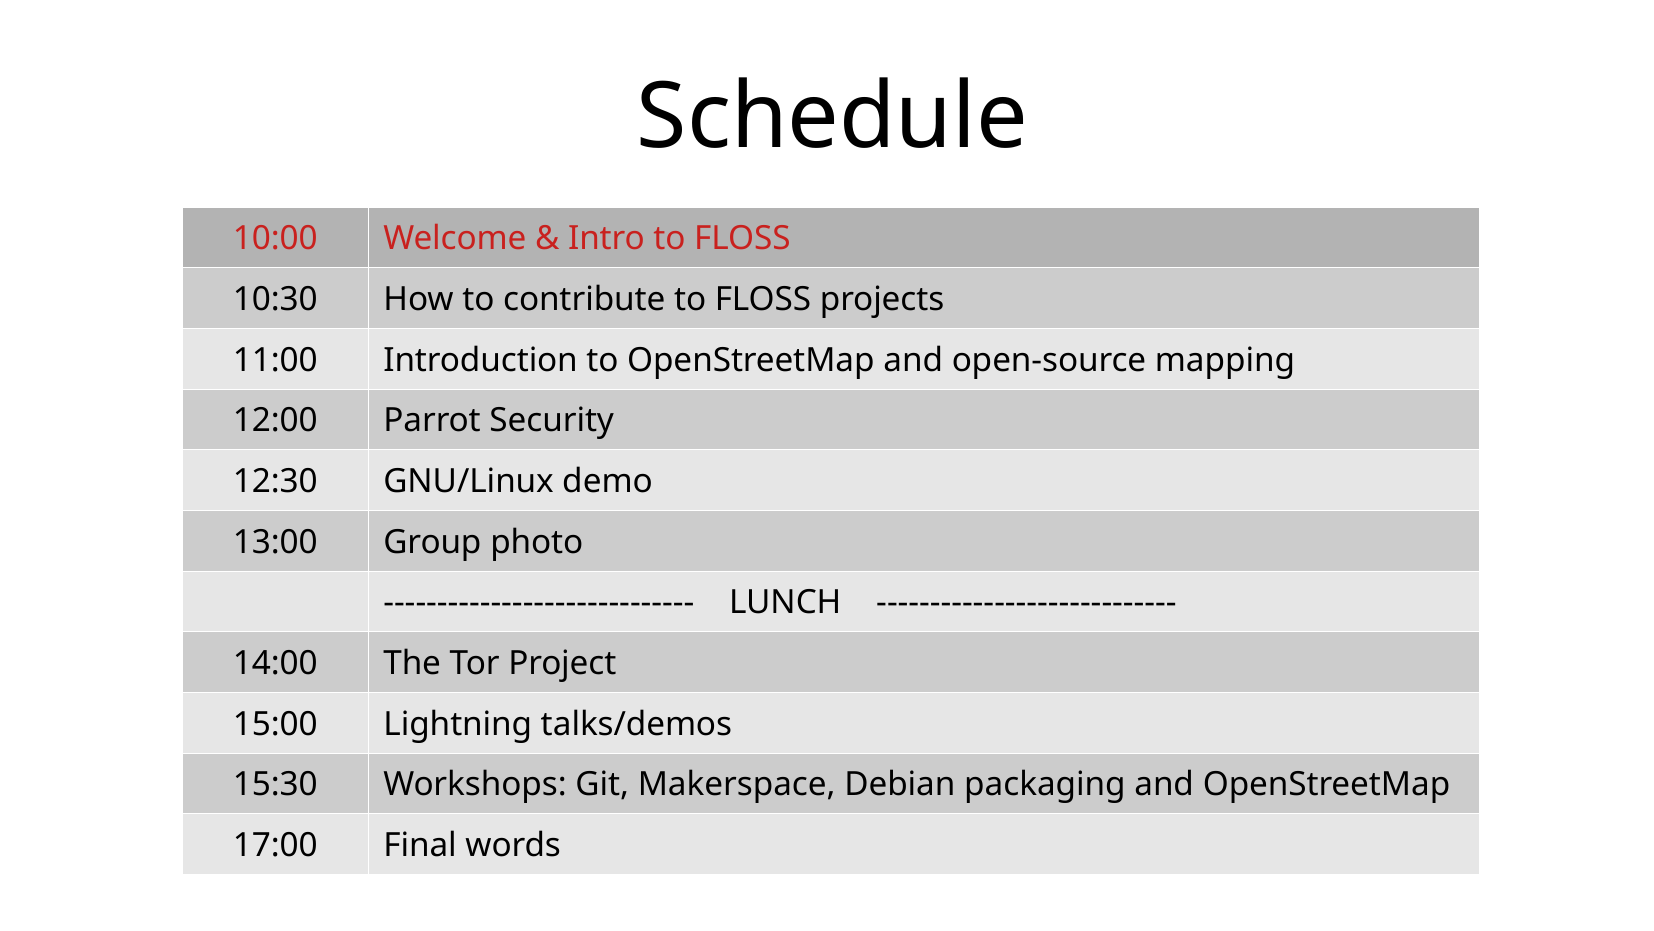

# Schedule
| 10:00 | Welcome & Intro to FLOSS |
| --- | --- |
| 10:30 | How to contribute to FLOSS projects |
| 11:00 | Introduction to OpenStreetMap and open-source mapping |
| 12:00 | Parrot Security |
| 12:30 | GNU/Linux demo |
| 13:00 | Group photo |
| | ----------------------------- LUNCH ---------------------------- |
| 14:00 | The Tor Project |
| 15:00 | Lightning talks/demos |
| 15:30 | Workshops: Git, Makerspace, Debian packaging and OpenStreetMap |
| 17:00 | Final words |